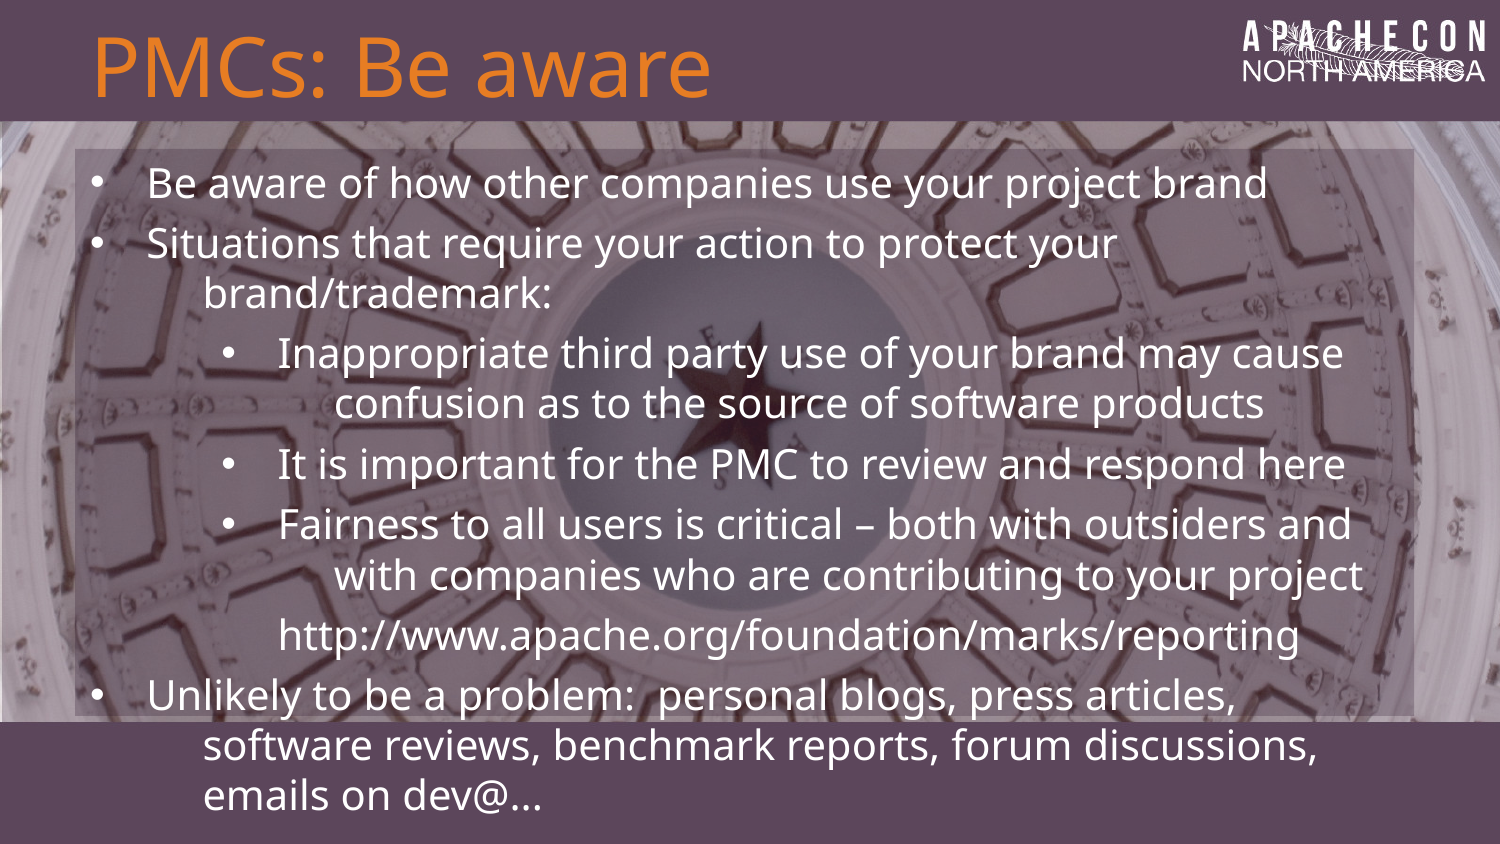

PMCs: Be aware
Be aware of how other companies use your project brand
Situations that require your action to protect your brand/trademark:
Inappropriate third party use of your brand may cause confusion as to the source of software products
It is important for the PMC to review and respond here
Fairness to all users is critical – both with outsiders and with companies who are contributing to your project
http://www.apache.org/foundation/marks/reporting
Unlikely to be a problem: personal blogs, press articles, software reviews, benchmark reports, forum discussions, emails on dev@...